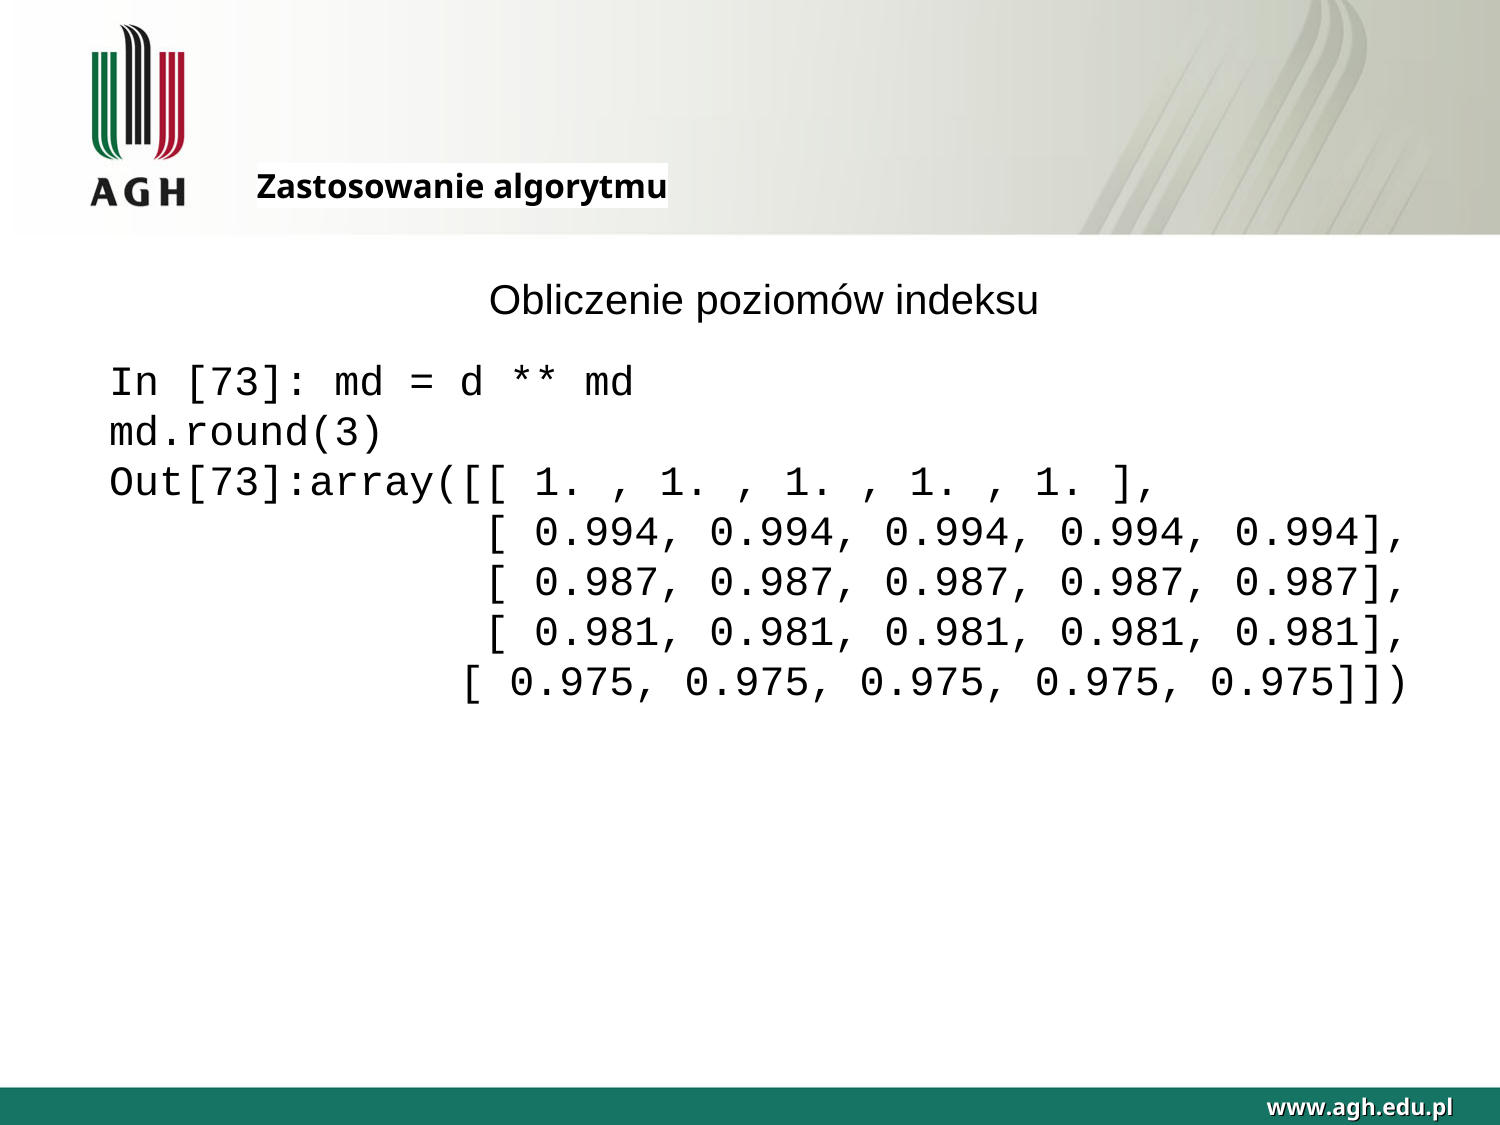

# Zastosowanie algorytmu
Obliczenie poziomów indeksu
In [73]: md = d ** md
md.round(3)
Out[73]:array([[ 1. , 1. , 1. , 1. , 1. ],
		 [ 0.994, 0.994, 0.994, 0.994, 0.994],
 [ 0.987, 0.987, 0.987, 0.987, 0.987],
 [ 0.981, 0.981, 0.981, 0.981, 0.981],
 [ 0.975, 0.975, 0.975, 0.975, 0.975]])
www.agh.edu.pl